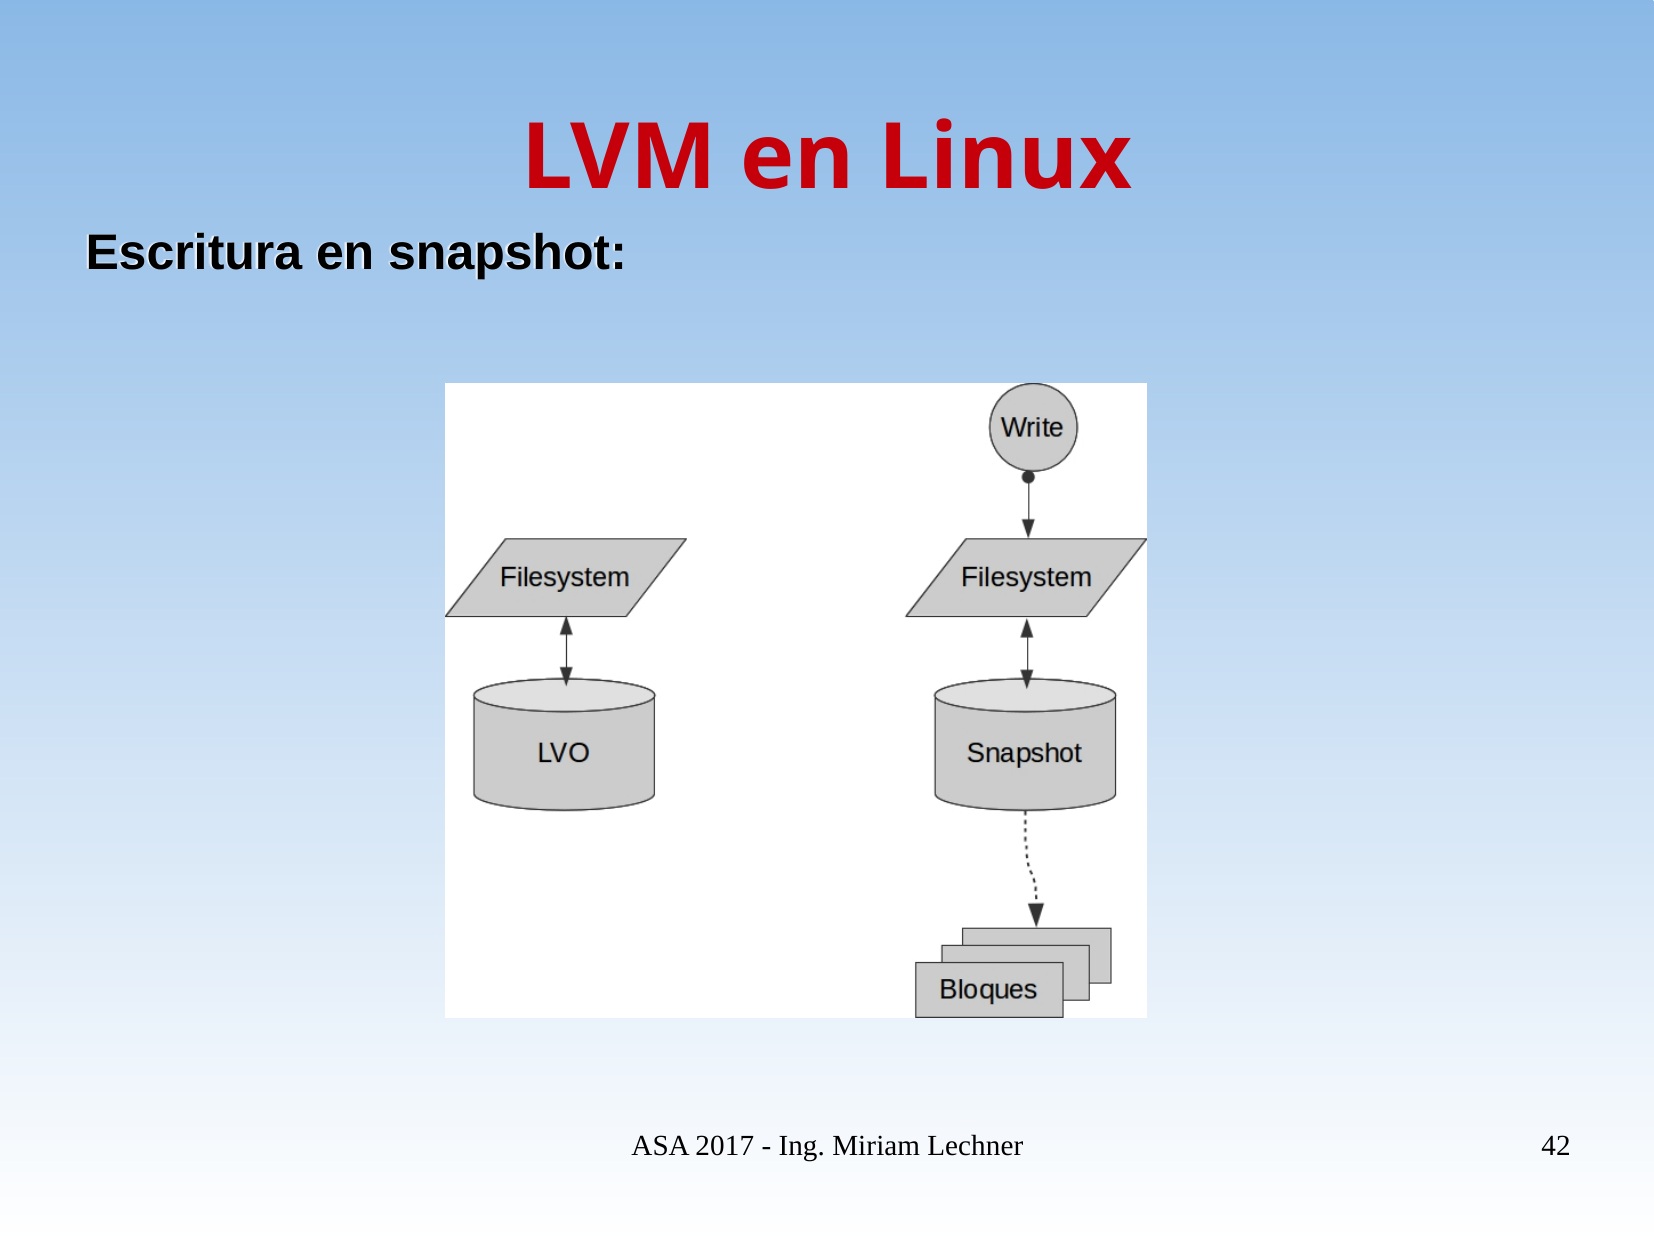

# LVM en Linux
Escritura en snapshot:
ASA 2017 - Ing. Miriam Lechner
42